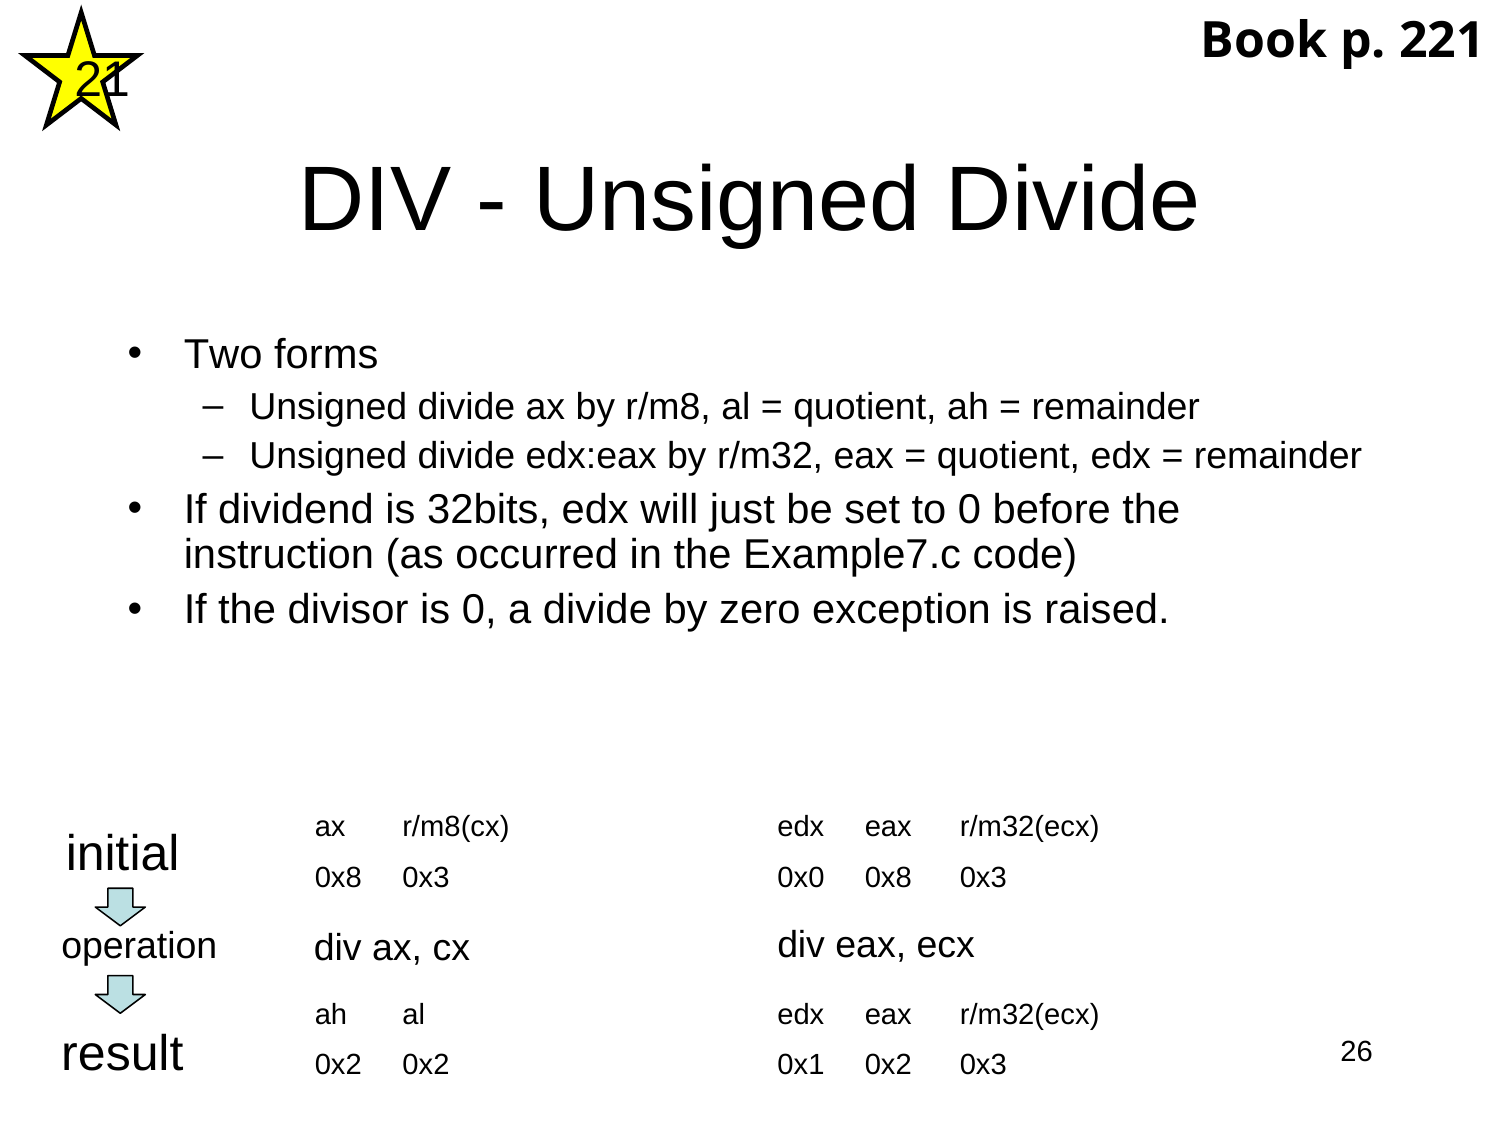

Book p. 221
21
# DIV - Unsigned Divide
Two forms
Unsigned divide ax by r/m8, al = quotient, ah = remainder
Unsigned divide edx:eax by r/m32, eax = quotient, edx = remainder
If dividend is 32bits, edx will just be set to 0 before the instruction (as occurred in the Example7.c code)
If the divisor is 0, a divide by zero exception is raised.
| ax | r/m8(cx) |
| --- | --- |
| 0x8 | 0x3 |
| edx | eax | r/m32(ecx) |
| --- | --- | --- |
| 0x0 | 0x8 | 0x3 |
initial
div eax, ecx
operation
div ax, cx
| ah | al |
| --- | --- |
| 0x2 | 0x2 |
| edx | eax | r/m32(ecx) |
| --- | --- | --- |
| 0x1 | 0x2 | 0x3 |
result